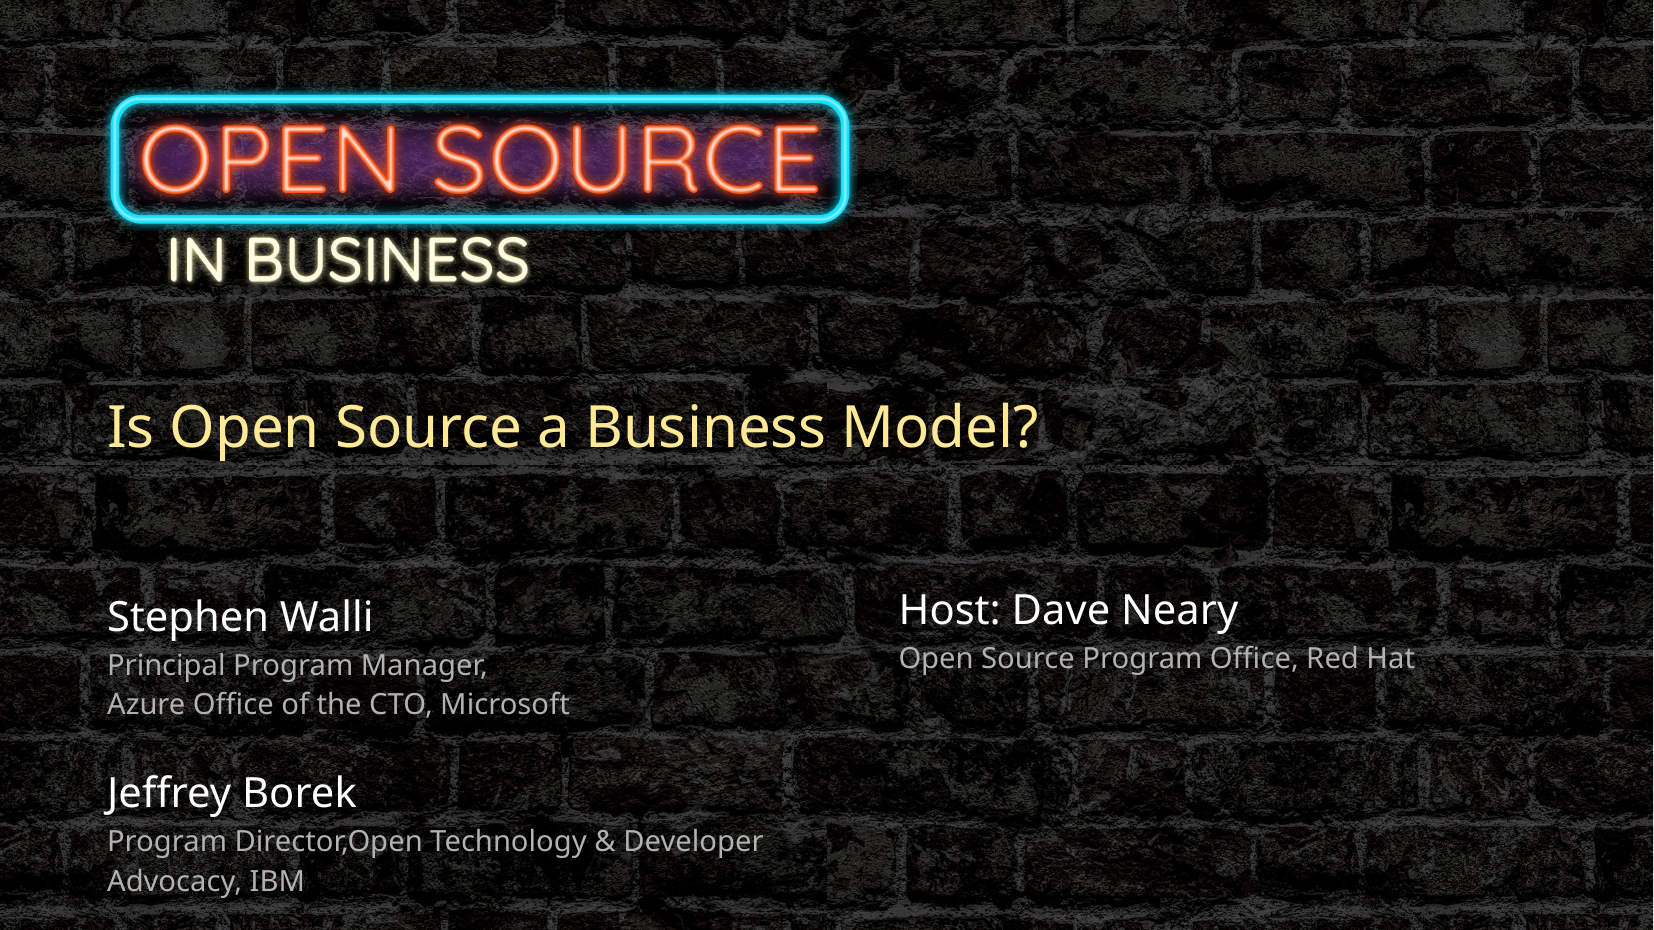

# Is Open Source a Business Model?
Host: Dave Neary
Open Source Program Office, Red Hat
Stephen Walli
Principal Program Manager,
Azure Office of the CTO, Microsoft
Jeffrey Borek
Program Director,Open Technology & Developer Advocacy, IBM